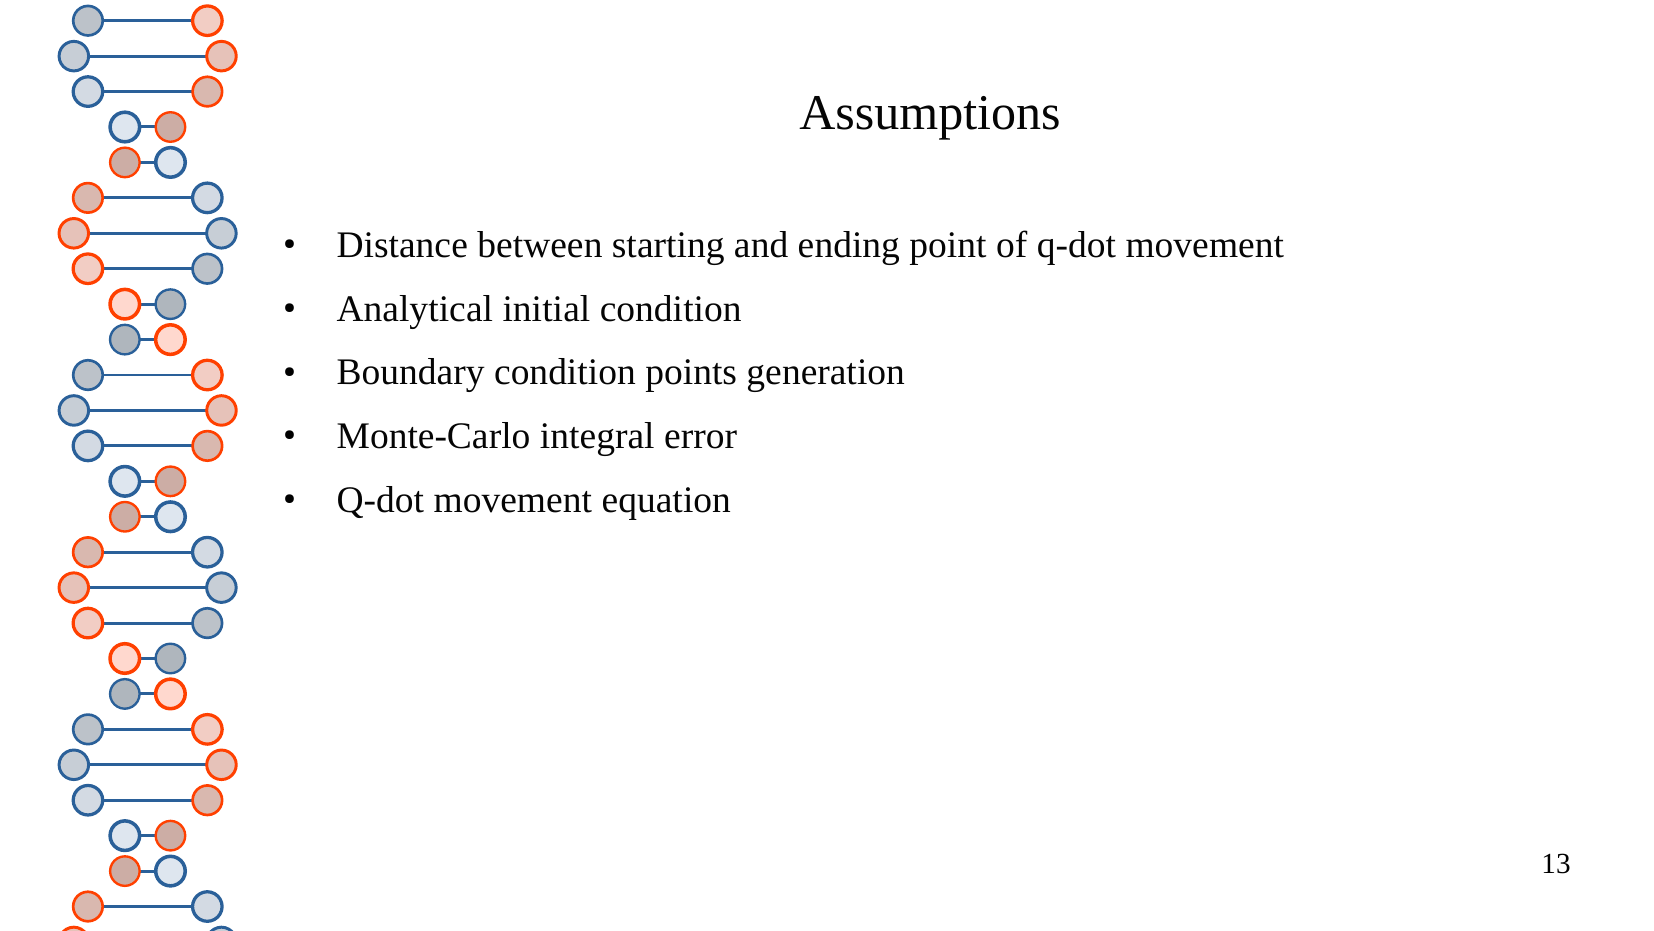

# Assumptions
Distance between starting and ending point of q-dot movement
Analytical initial condition
Boundary condition points generation
Monte-Carlo integral error
Q-dot movement equation
13